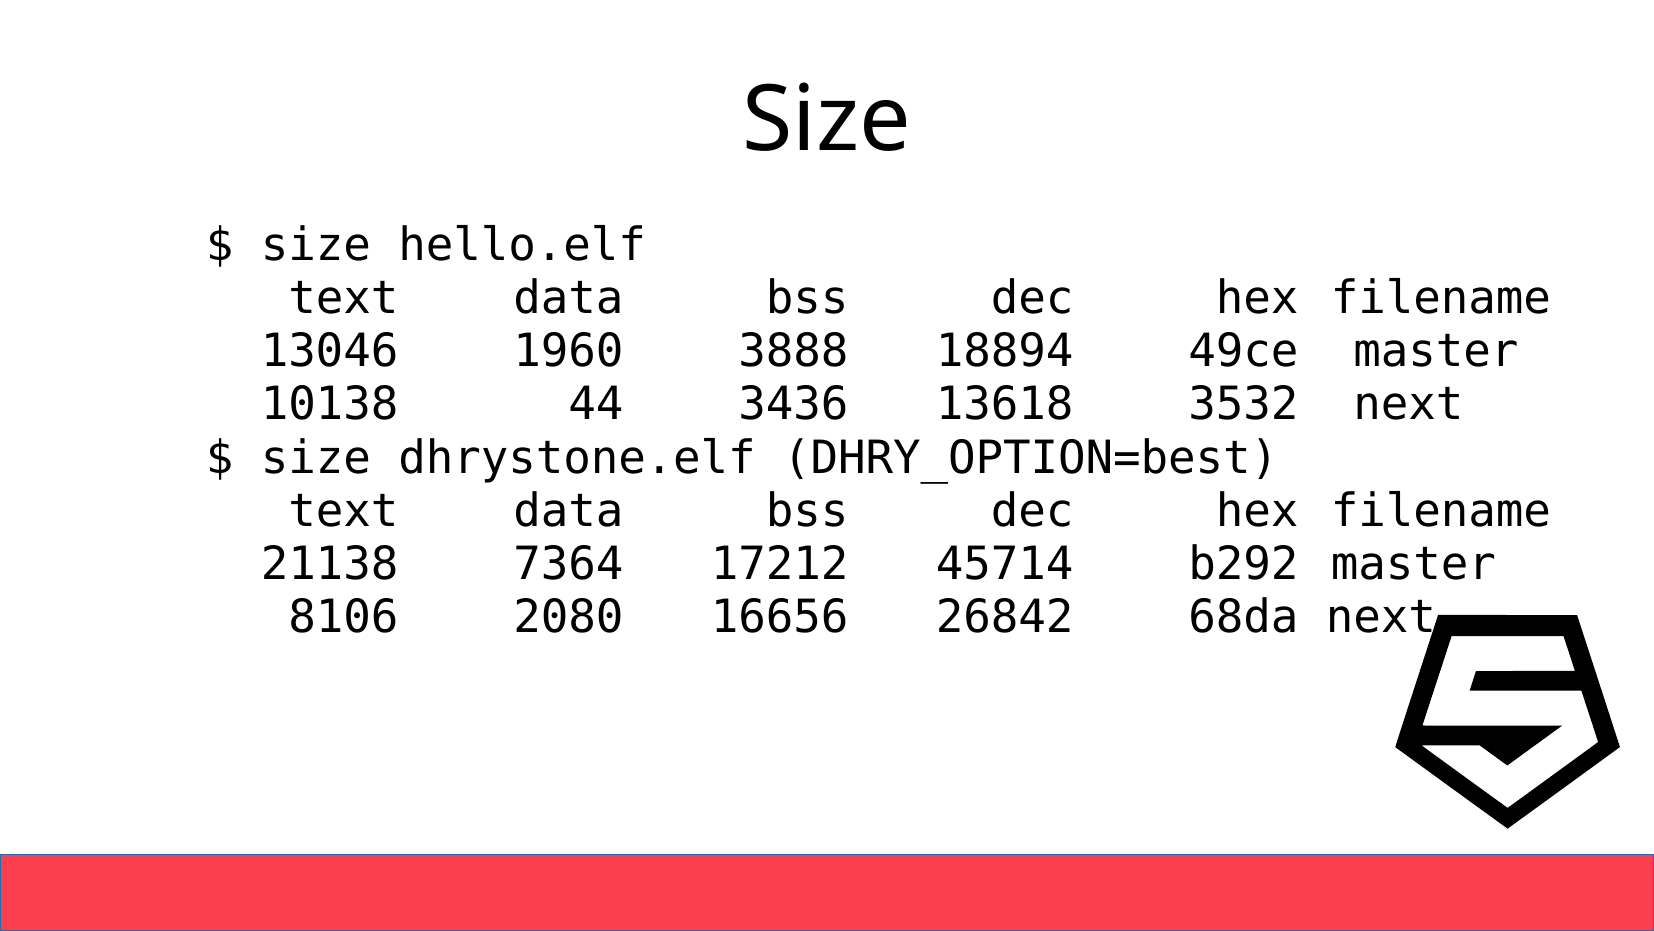

# Size
$ size hello.elf
 text	 data	 bss	 dec	 hex	filename
 13046	 1960	 3888	 18894	 49ce master
 10138	 44	 3436	 13618	 3532 next
$ size dhrystone.elf (DHRY_OPTION=best)
 text	 data	 bss	 dec	 hex	filename
 21138	 7364	 17212	 45714	 b292	master
 8106	 2080	 16656	 26842	 68da next